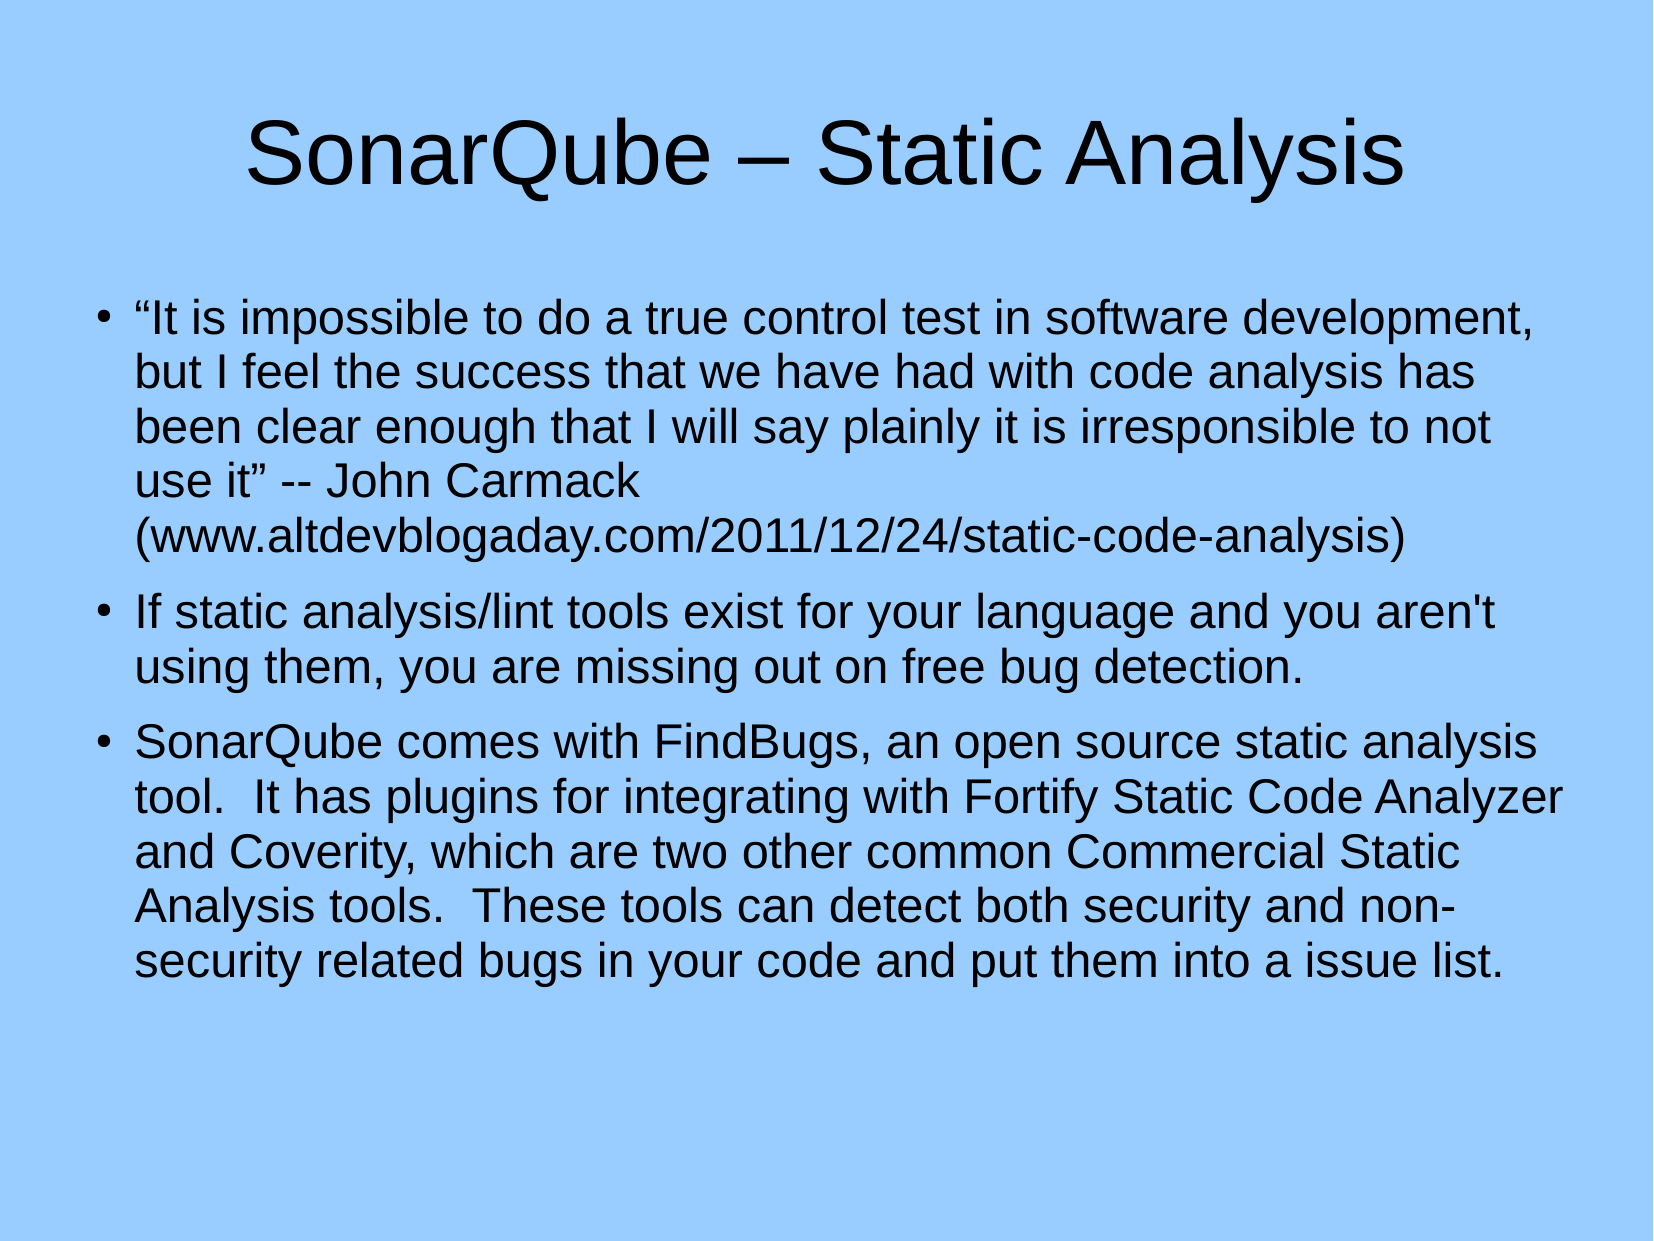

# SonarQube – Static Analysis
“It is impossible to do a true control test in software development, but I feel the success that we have had with code analysis has been clear enough that I will say plainly it is irresponsible to not use it” -- John Carmack (www.altdevblogaday.com/2011/12/24/static-code-analysis)
If static analysis/lint tools exist for your language and you aren't using them, you are missing out on free bug detection.
SonarQube comes with FindBugs, an open source static analysis tool. It has plugins for integrating with Fortify Static Code Analyzer and Coverity, which are two other common Commercial Static Analysis tools. These tools can detect both security and non-security related bugs in your code and put them into a issue list.